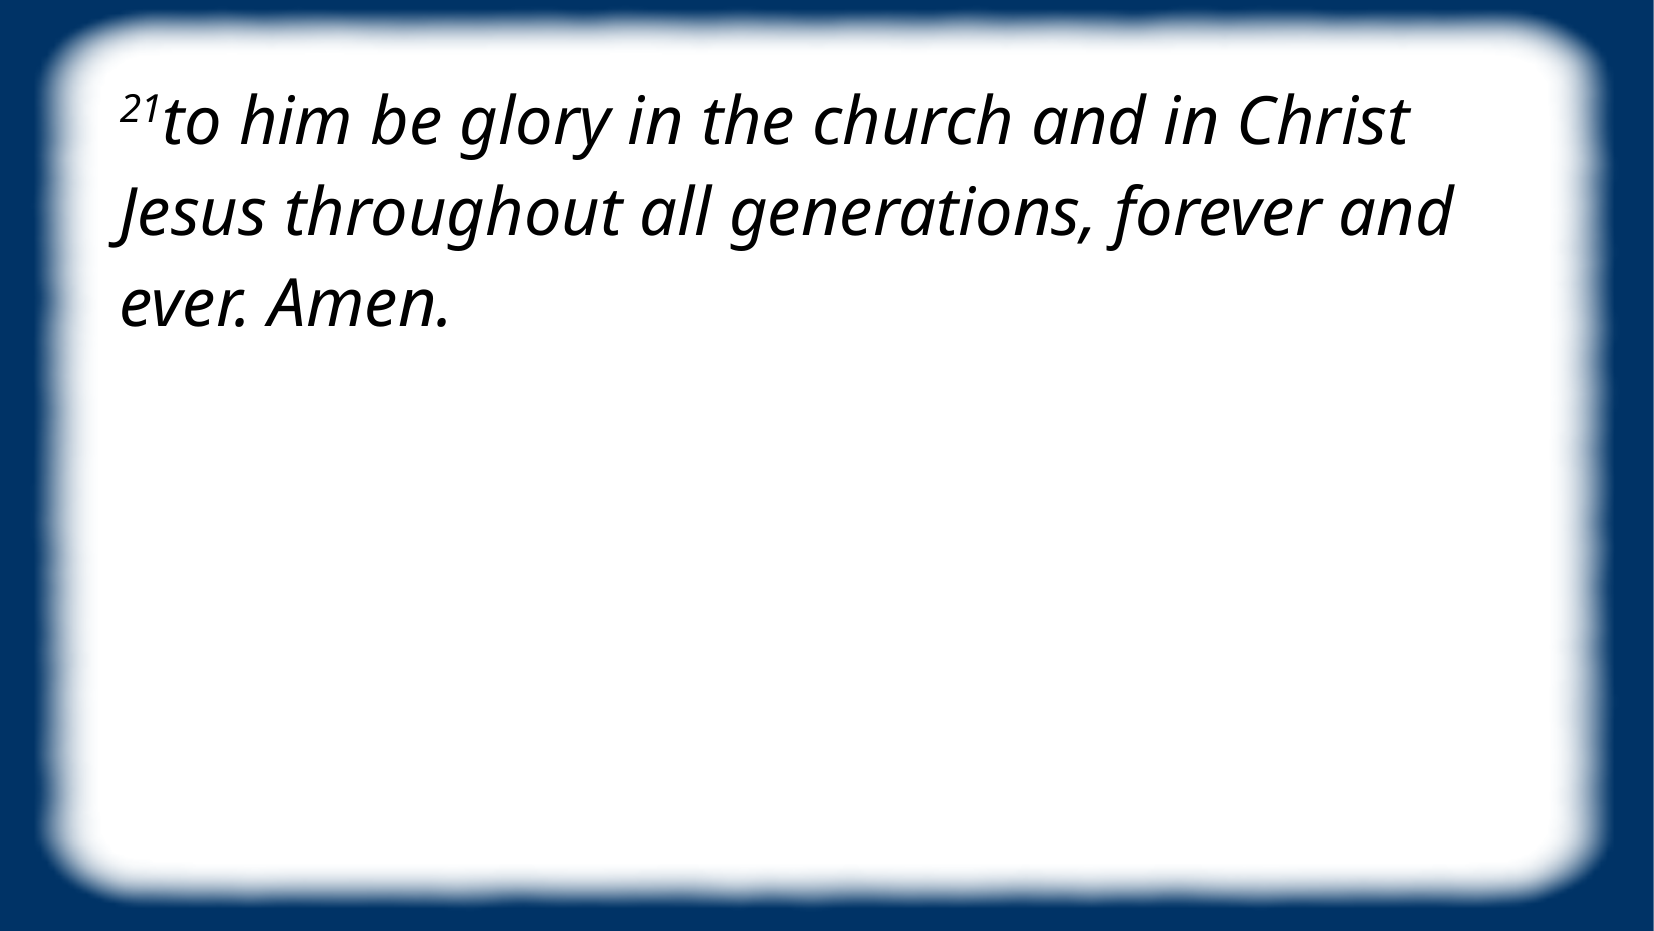

21to him be glory in the church and in Christ Jesus throughout all generations, forever and ever. Amen.